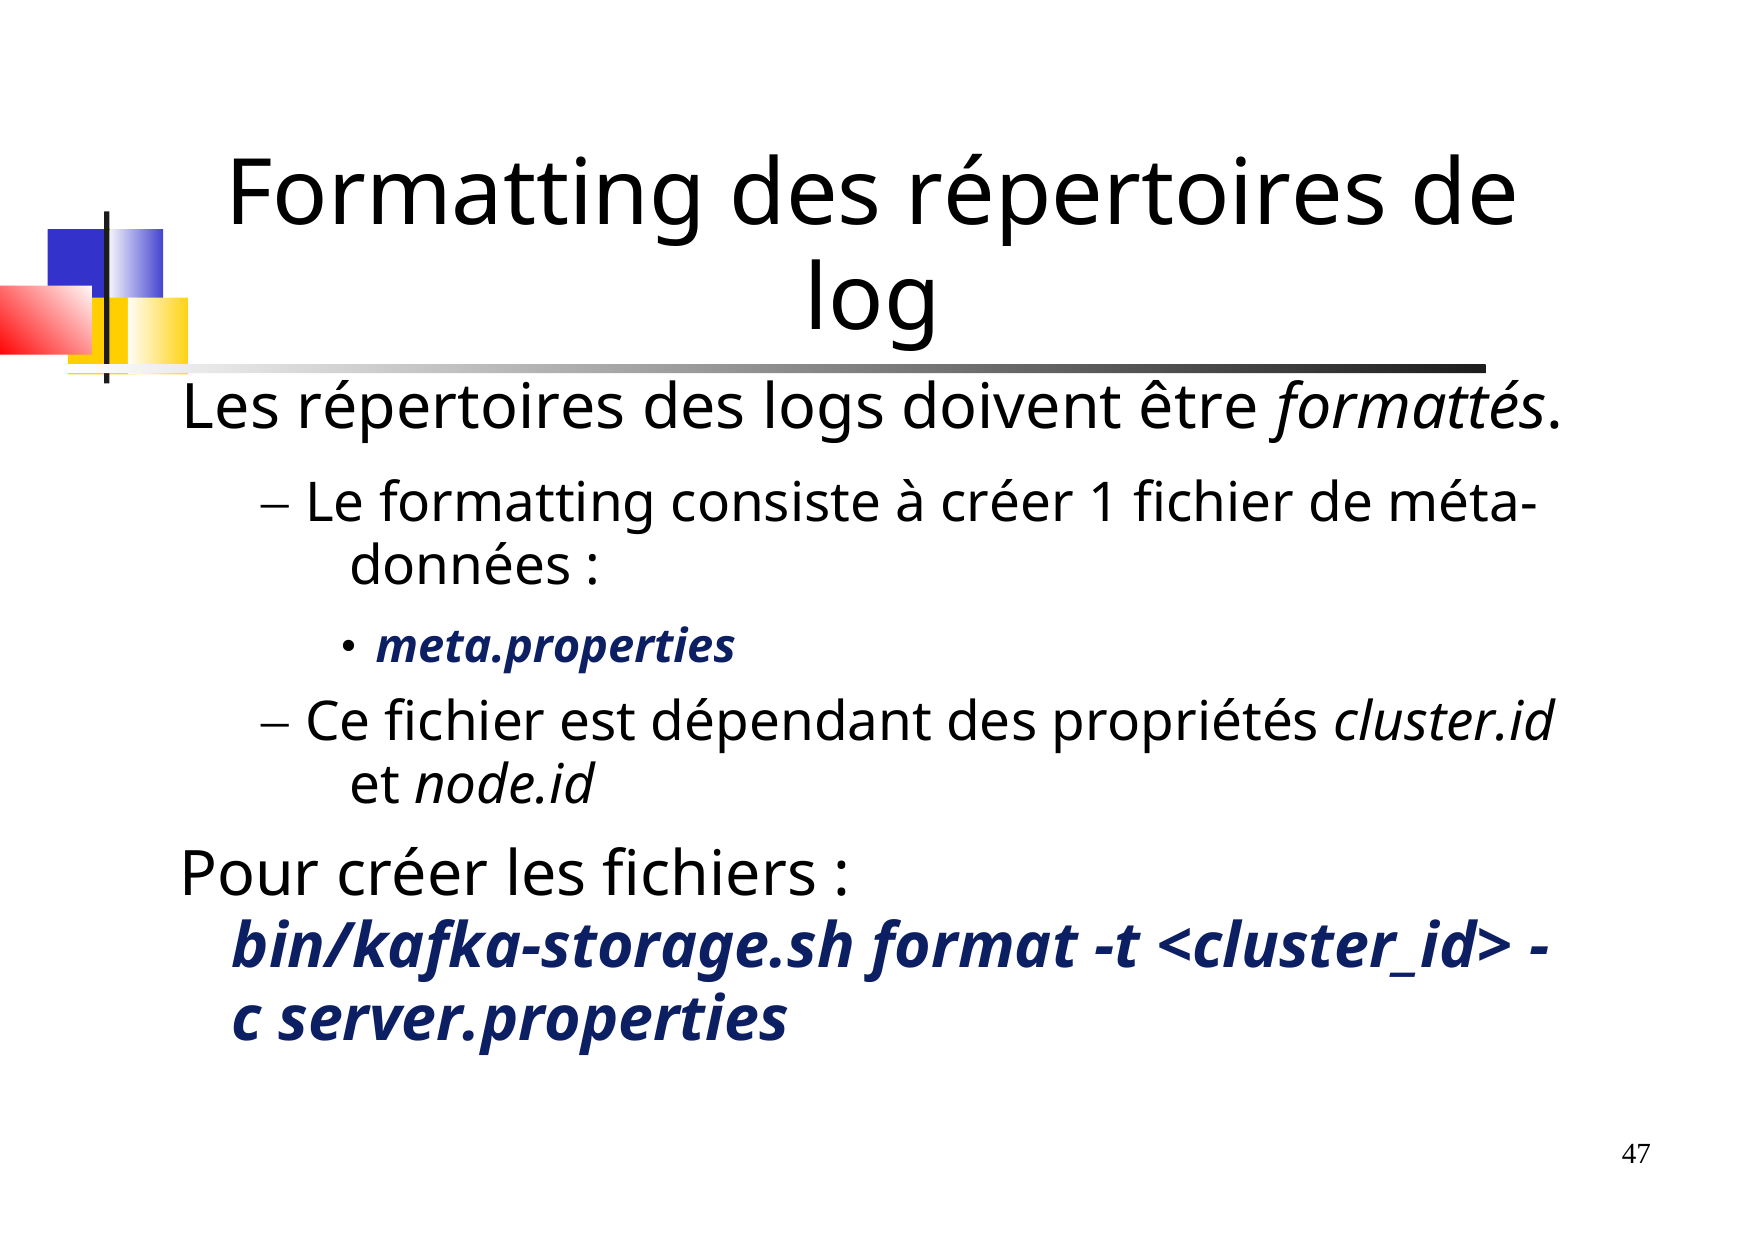

# Formatting des répertoires de log
Les répertoires des logs doivent être formattés.
Le formatting consiste à créer 1 fichier de méta-données :
meta.properties
Ce fichier est dépendant des propriétés cluster.id et node.id
Pour créer les fichiers :
bin/kafka-storage.sh format -t <cluster_id> -c server.properties